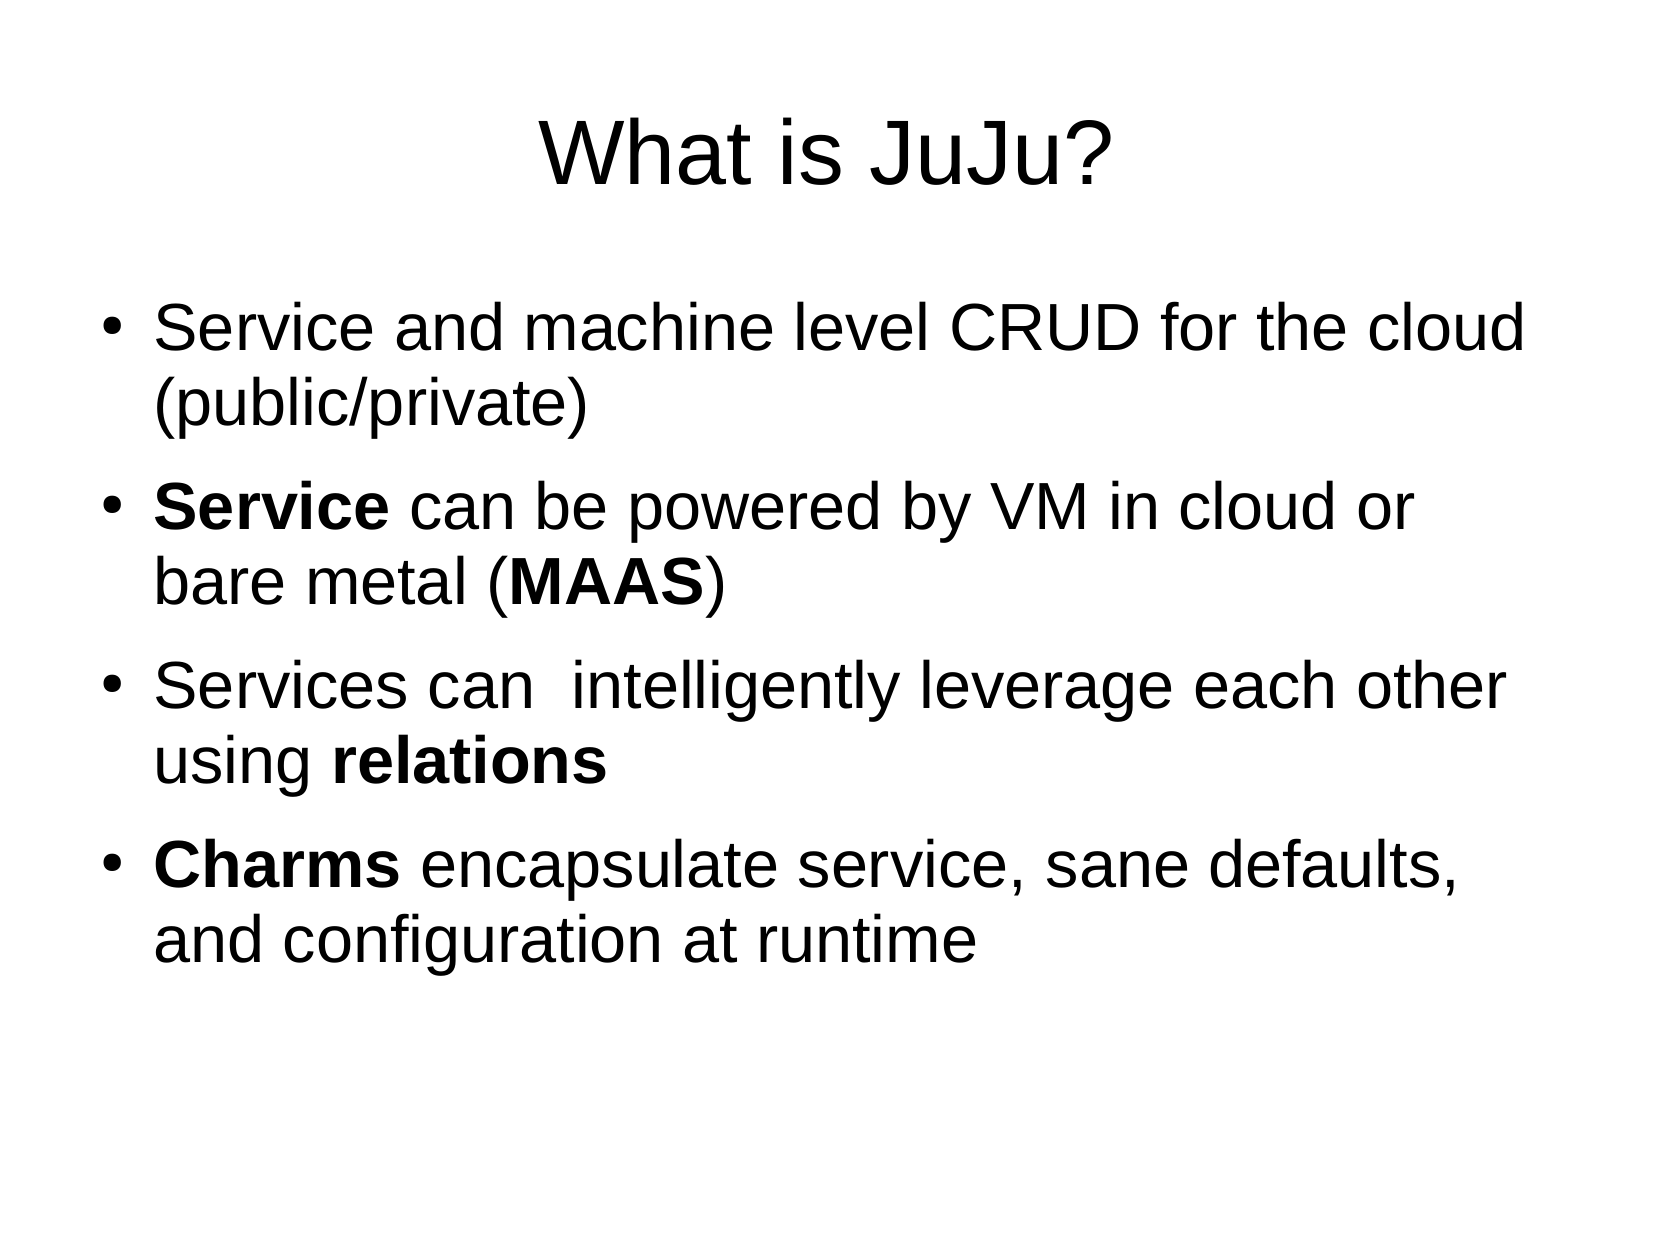

# What is JuJu?
Service and machine level CRUD for the cloud (public/private)
Service can be powered by VM in cloud or bare metal (MAAS)
Services can intelligently leverage each other using relations
Charms encapsulate service, sane defaults, and configuration at runtime